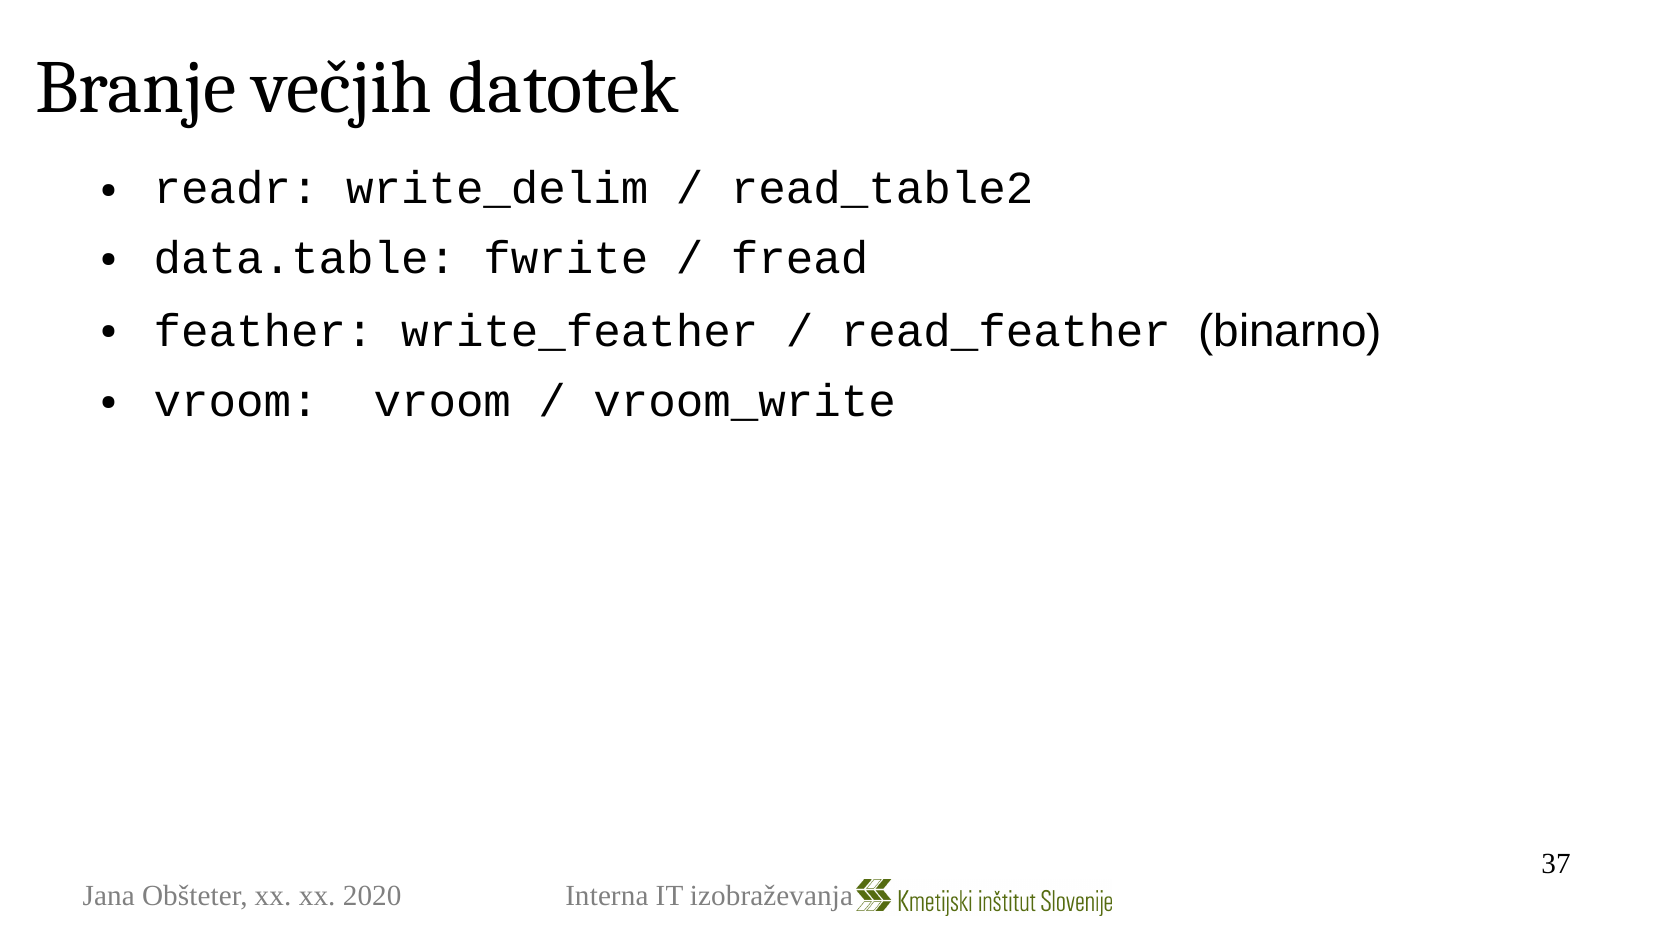

# Branje večjih datotek
readr: write_delim / read_table2
data.table: fwrite / fread
feather: write_feather / read_feather (binarno)
vroom: vroom / vroom_write
37